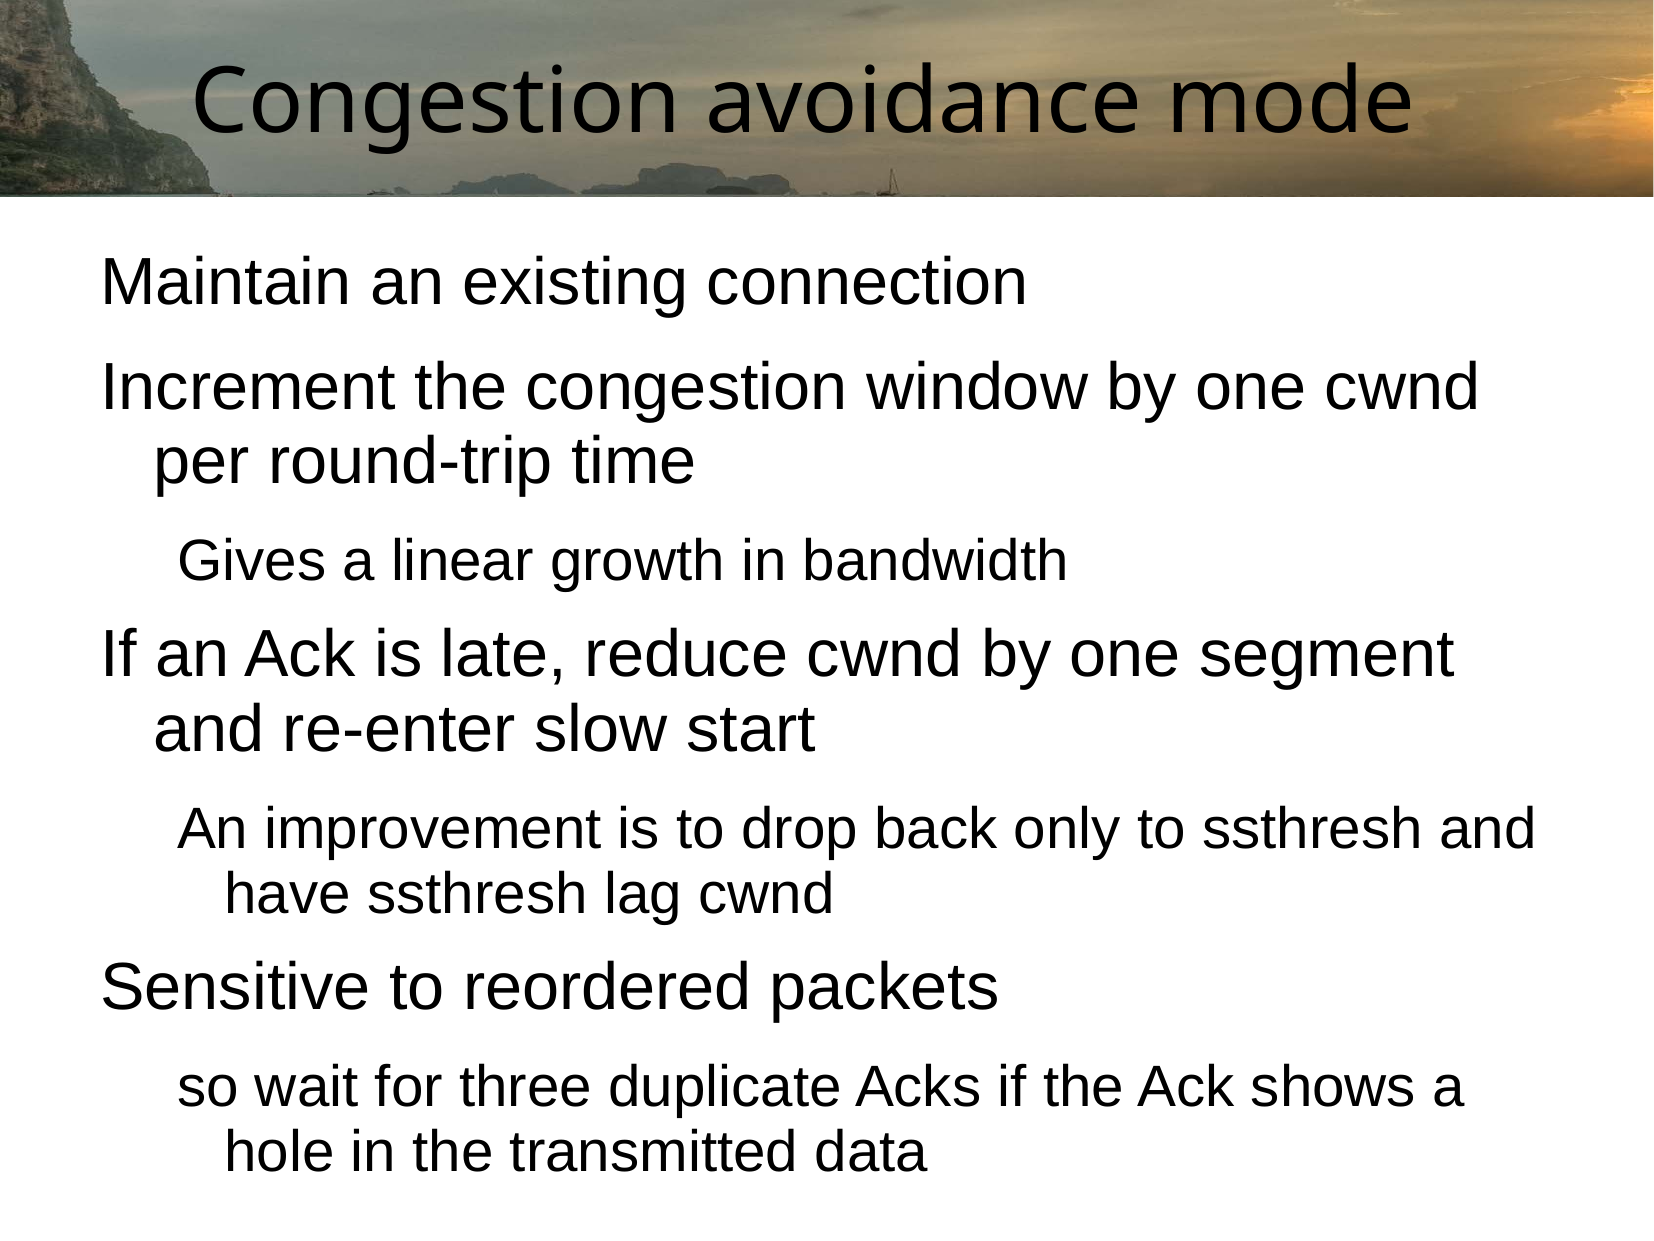

# Congestion avoidance mode
Maintain an existing connection
Increment the congestion window by one cwnd per round-trip time
Gives a linear growth in bandwidth
If an Ack is late, reduce cwnd by one segment and re-enter slow start
An improvement is to drop back only to ssthresh and have ssthresh lag cwnd
Sensitive to reordered packets
so wait for three duplicate Acks if the Ack shows a hole in the transmitted data